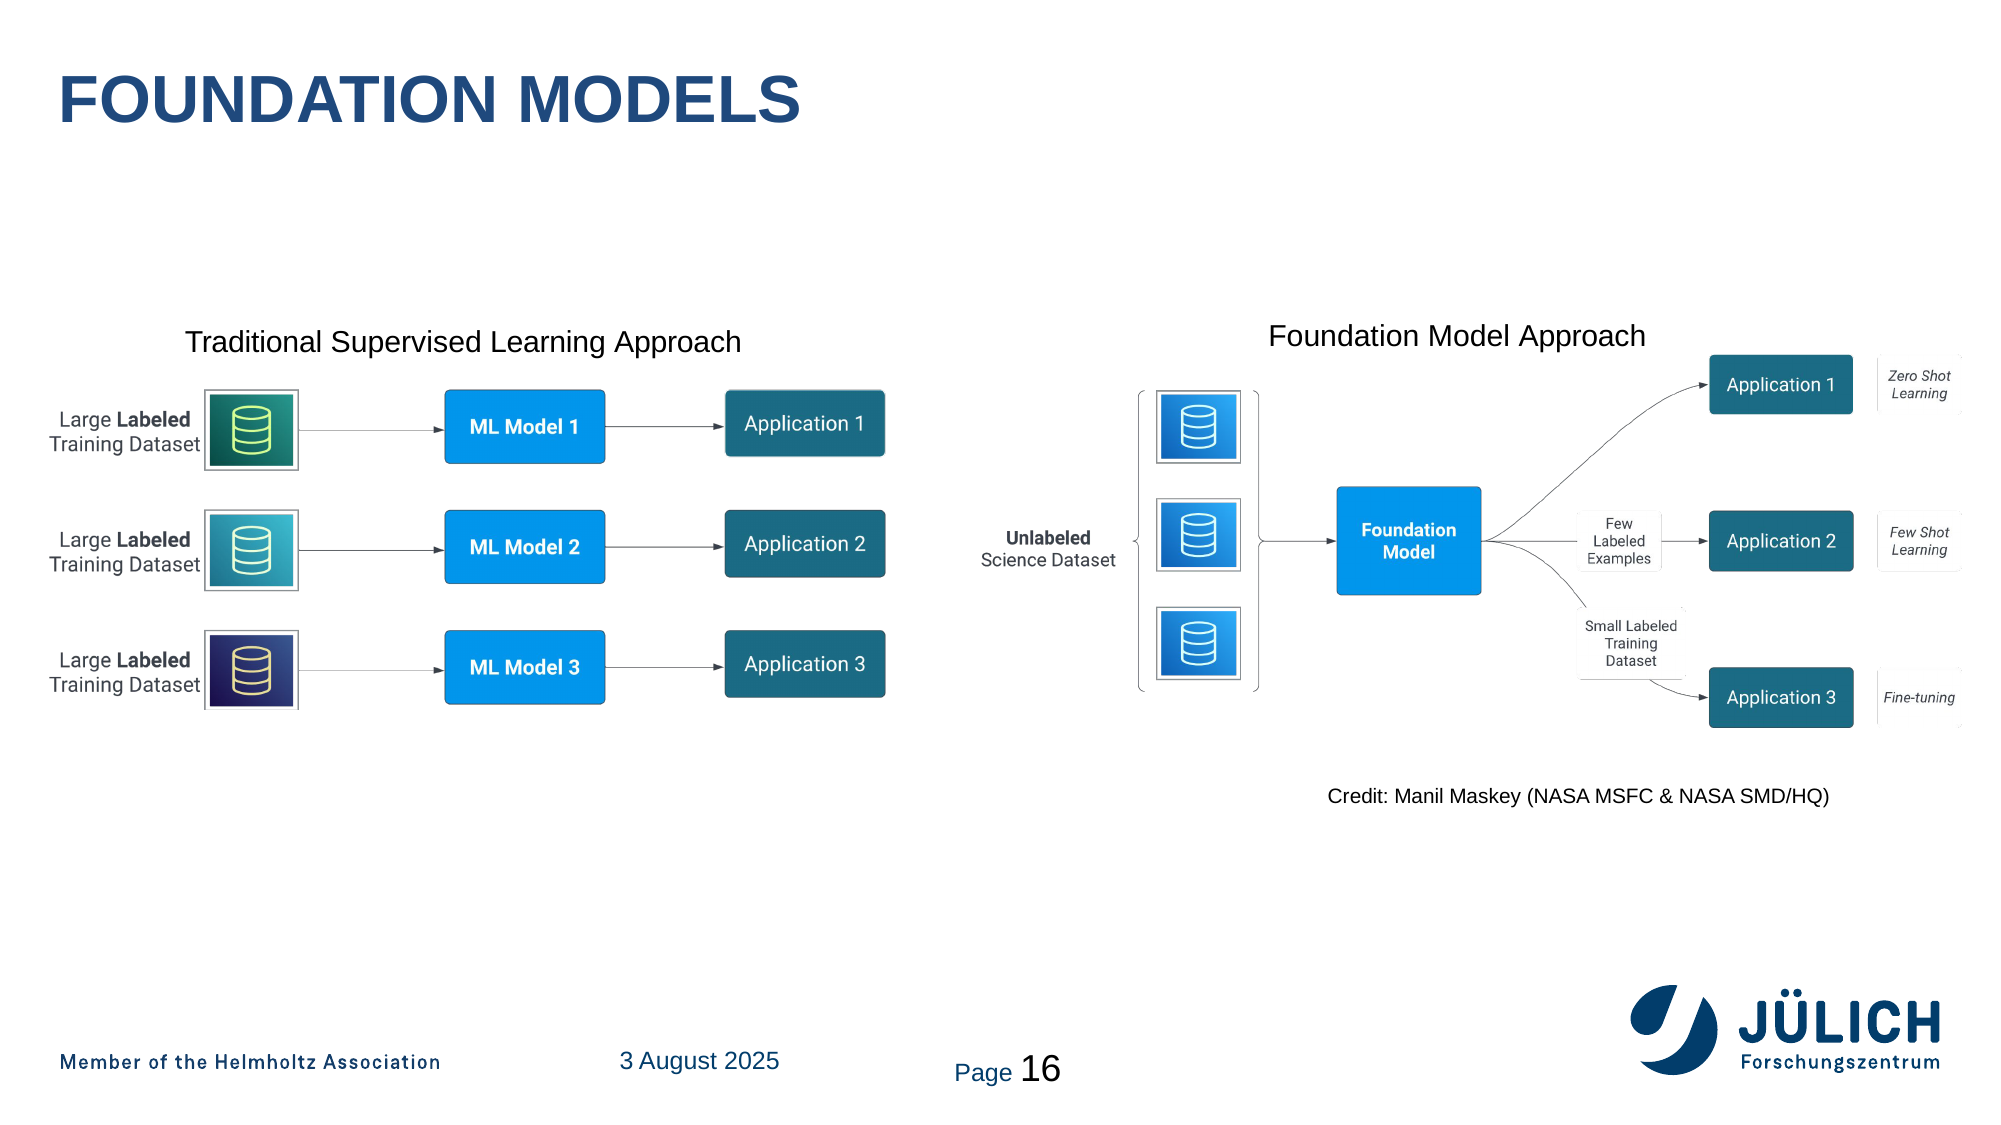

# FOundation models
Foundation Model Approach
Traditional Supervised Learning Approach
Credit: Manil Maskey (NASA MSFC & NASA SMD/HQ)
3 August 2025
Page